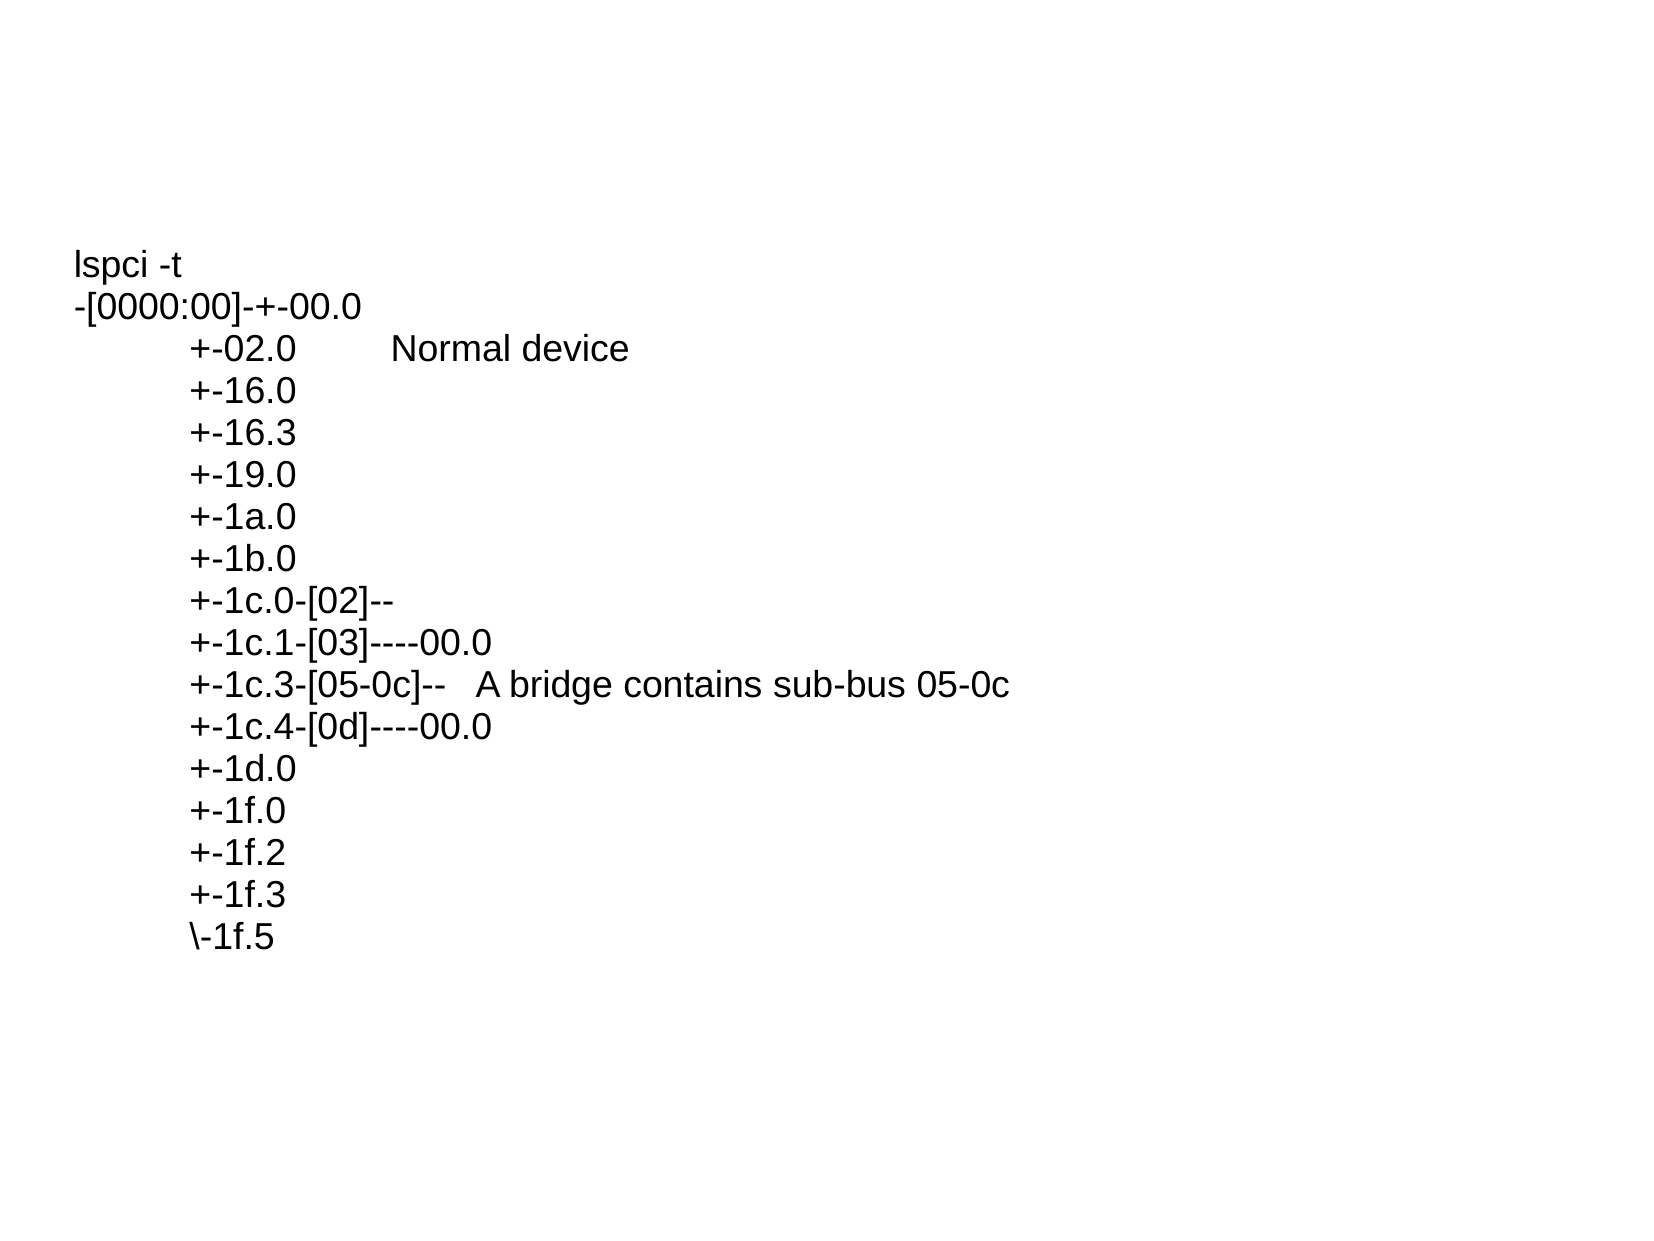

#
lspci -t
-[0000:00]-+-00.0
 +-02.0 Normal device
 +-16.0
 +-16.3
 +-19.0
 +-1a.0
 +-1b.0
 +-1c.0-[02]--
 +-1c.1-[03]----00.0
 +-1c.3-[05-0c]-- A bridge contains sub-bus 05-0c
 +-1c.4-[0d]----00.0
 +-1d.0
 +-1f.0
 +-1f.2
 +-1f.3
 \-1f.5